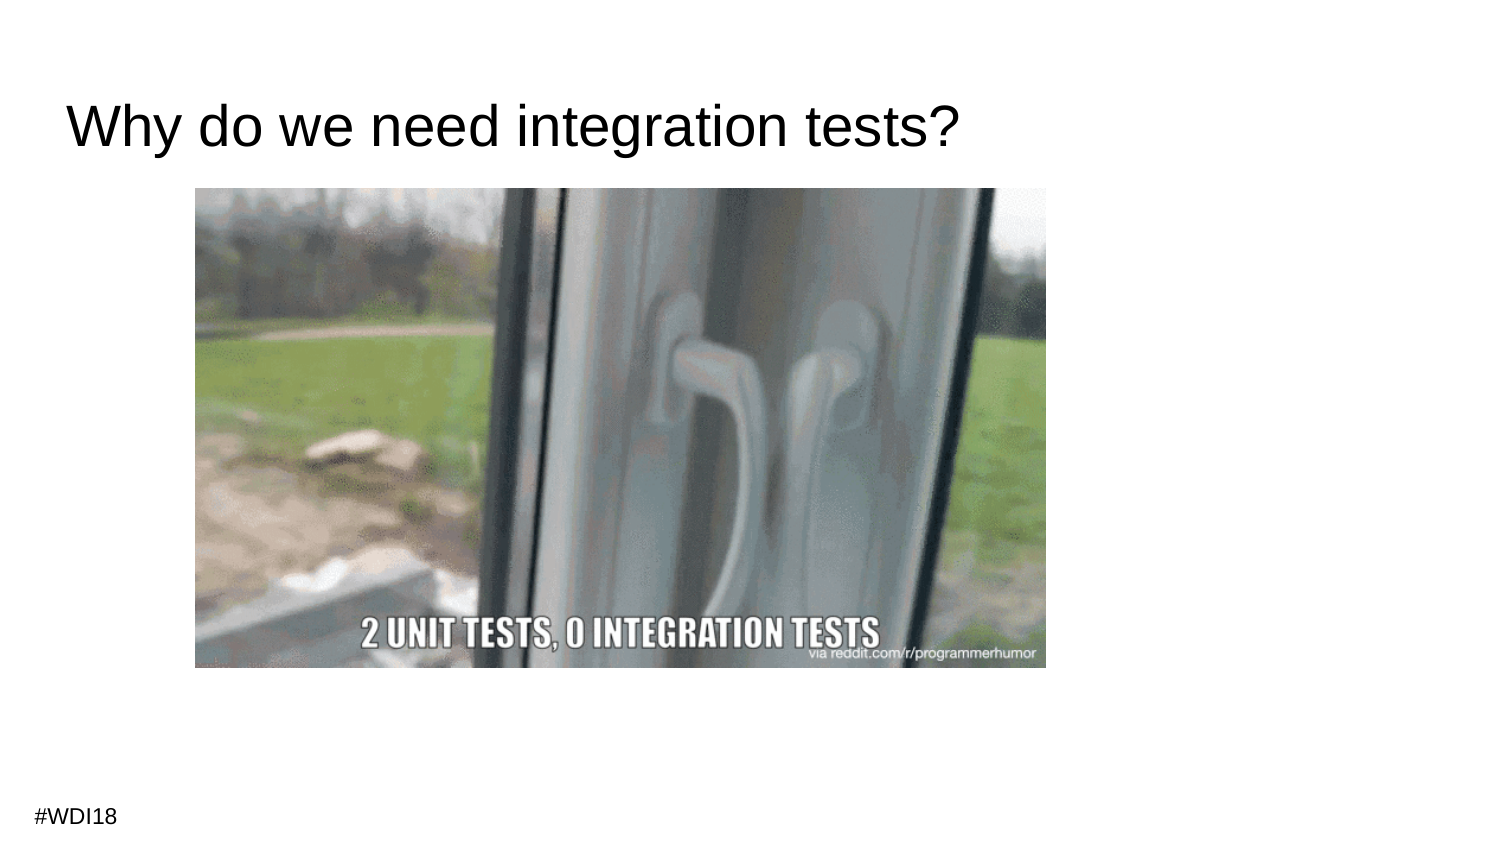

# Why do we need integration tests?
 #WDI18